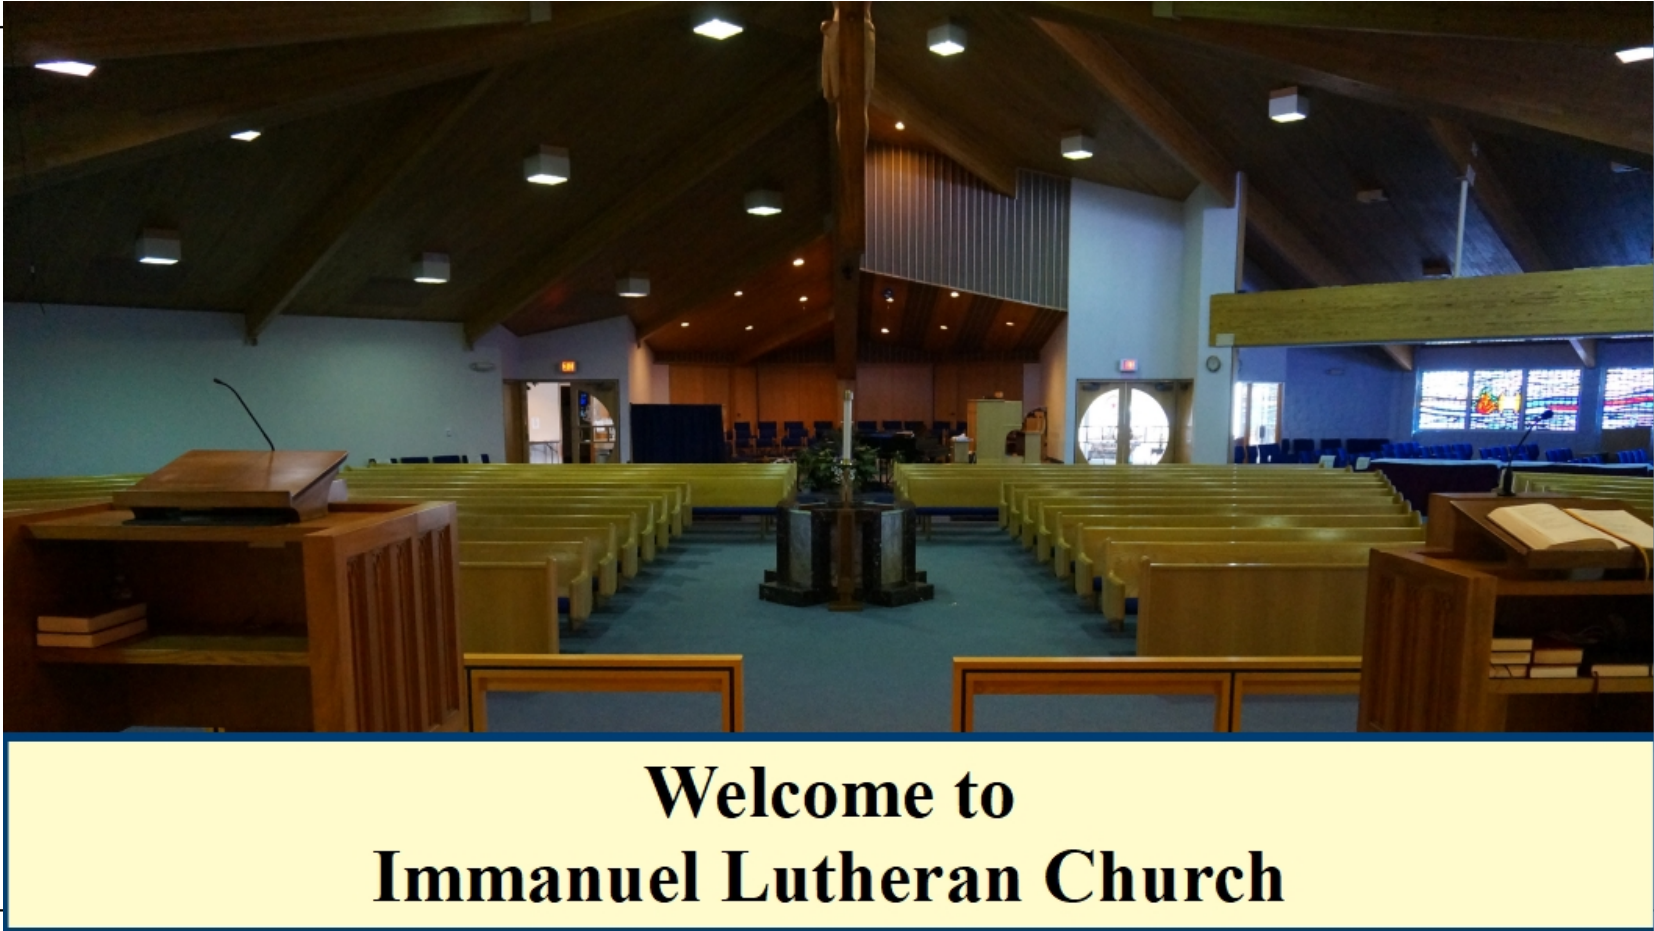

Welcome to
Immanuel Lutheran Church!
We are happy to have you join us
in worship today.